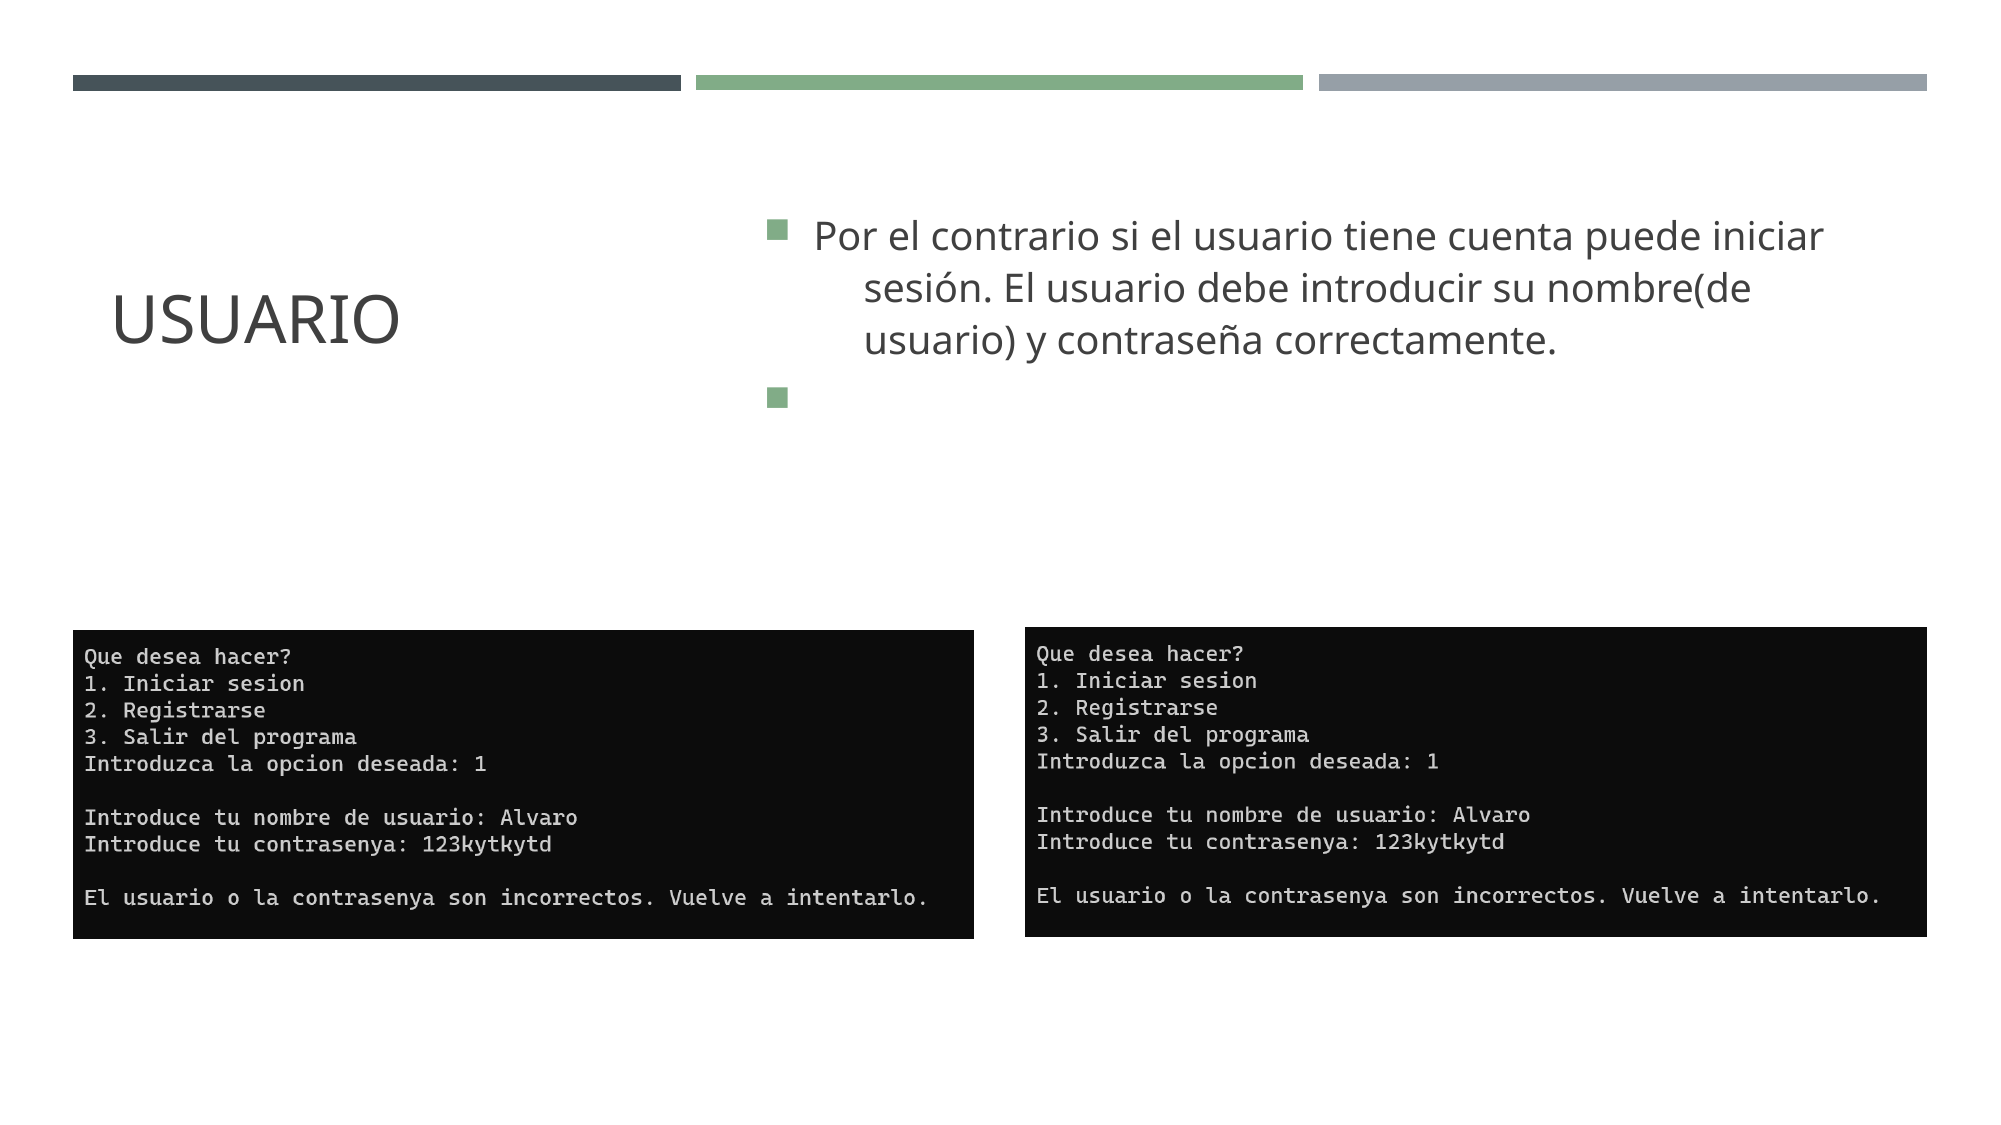

# usuario
Por el contrario si el usuario tiene cuenta puede iniciar sesión. El usuario debe introducir su nombre(de usuario) y contraseña correctamente.